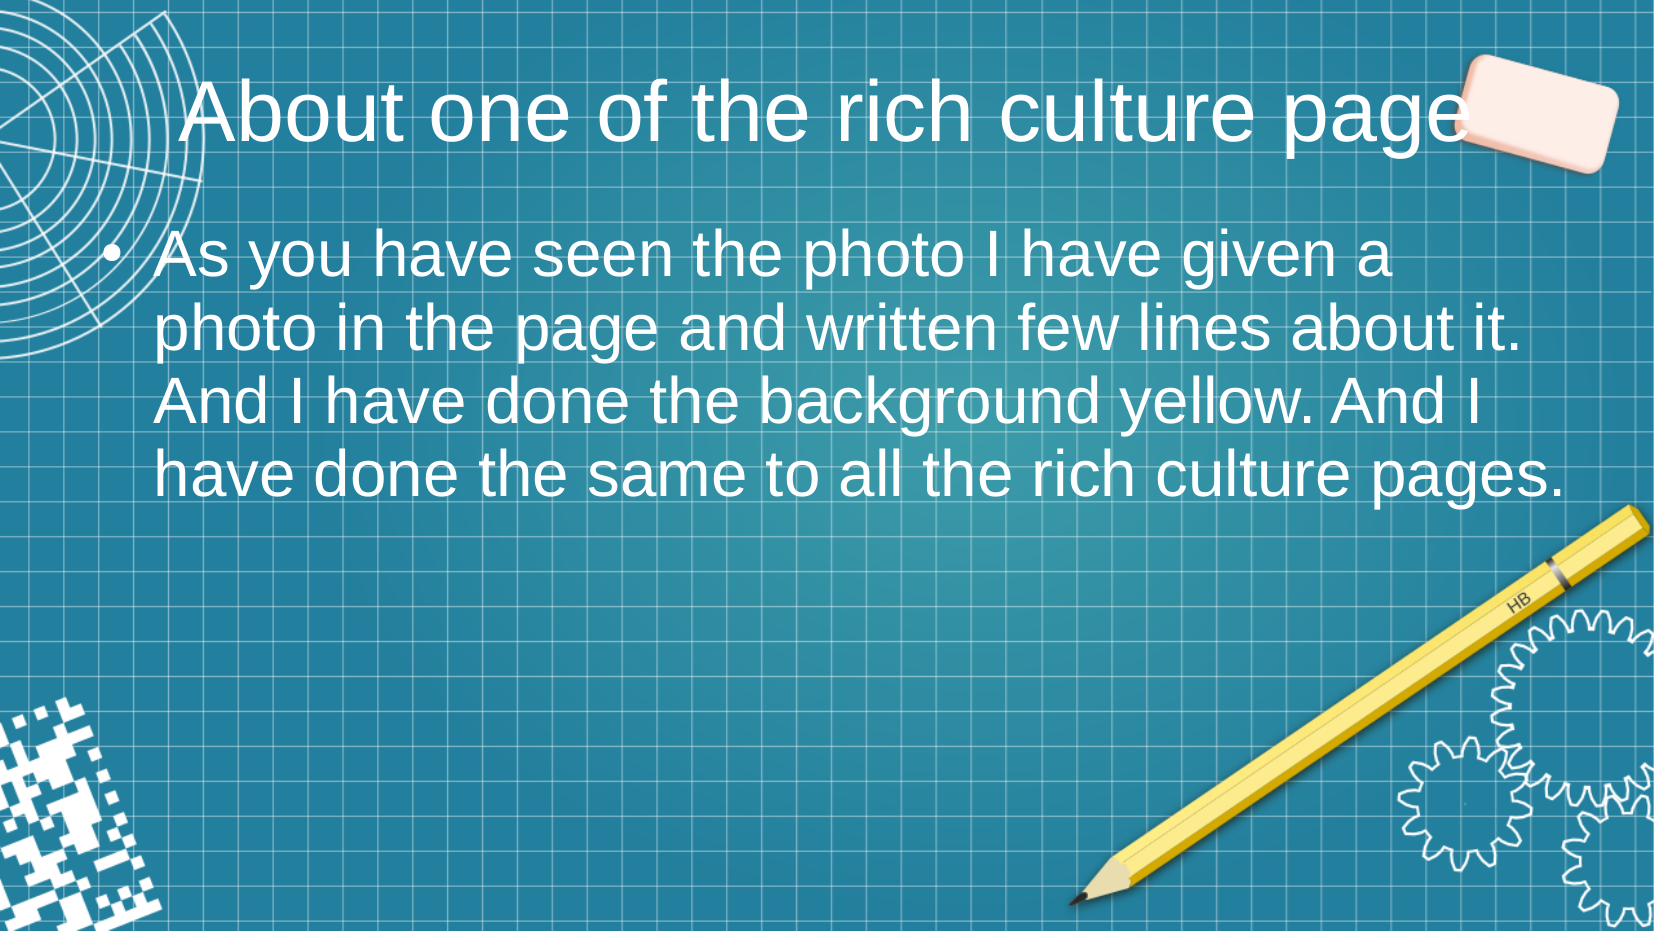

# About one of the rich culture page
As you have seen the photo I have given a photo in the page and written few lines about it. And I have done the background yellow. And I have done the same to all the rich culture pages.